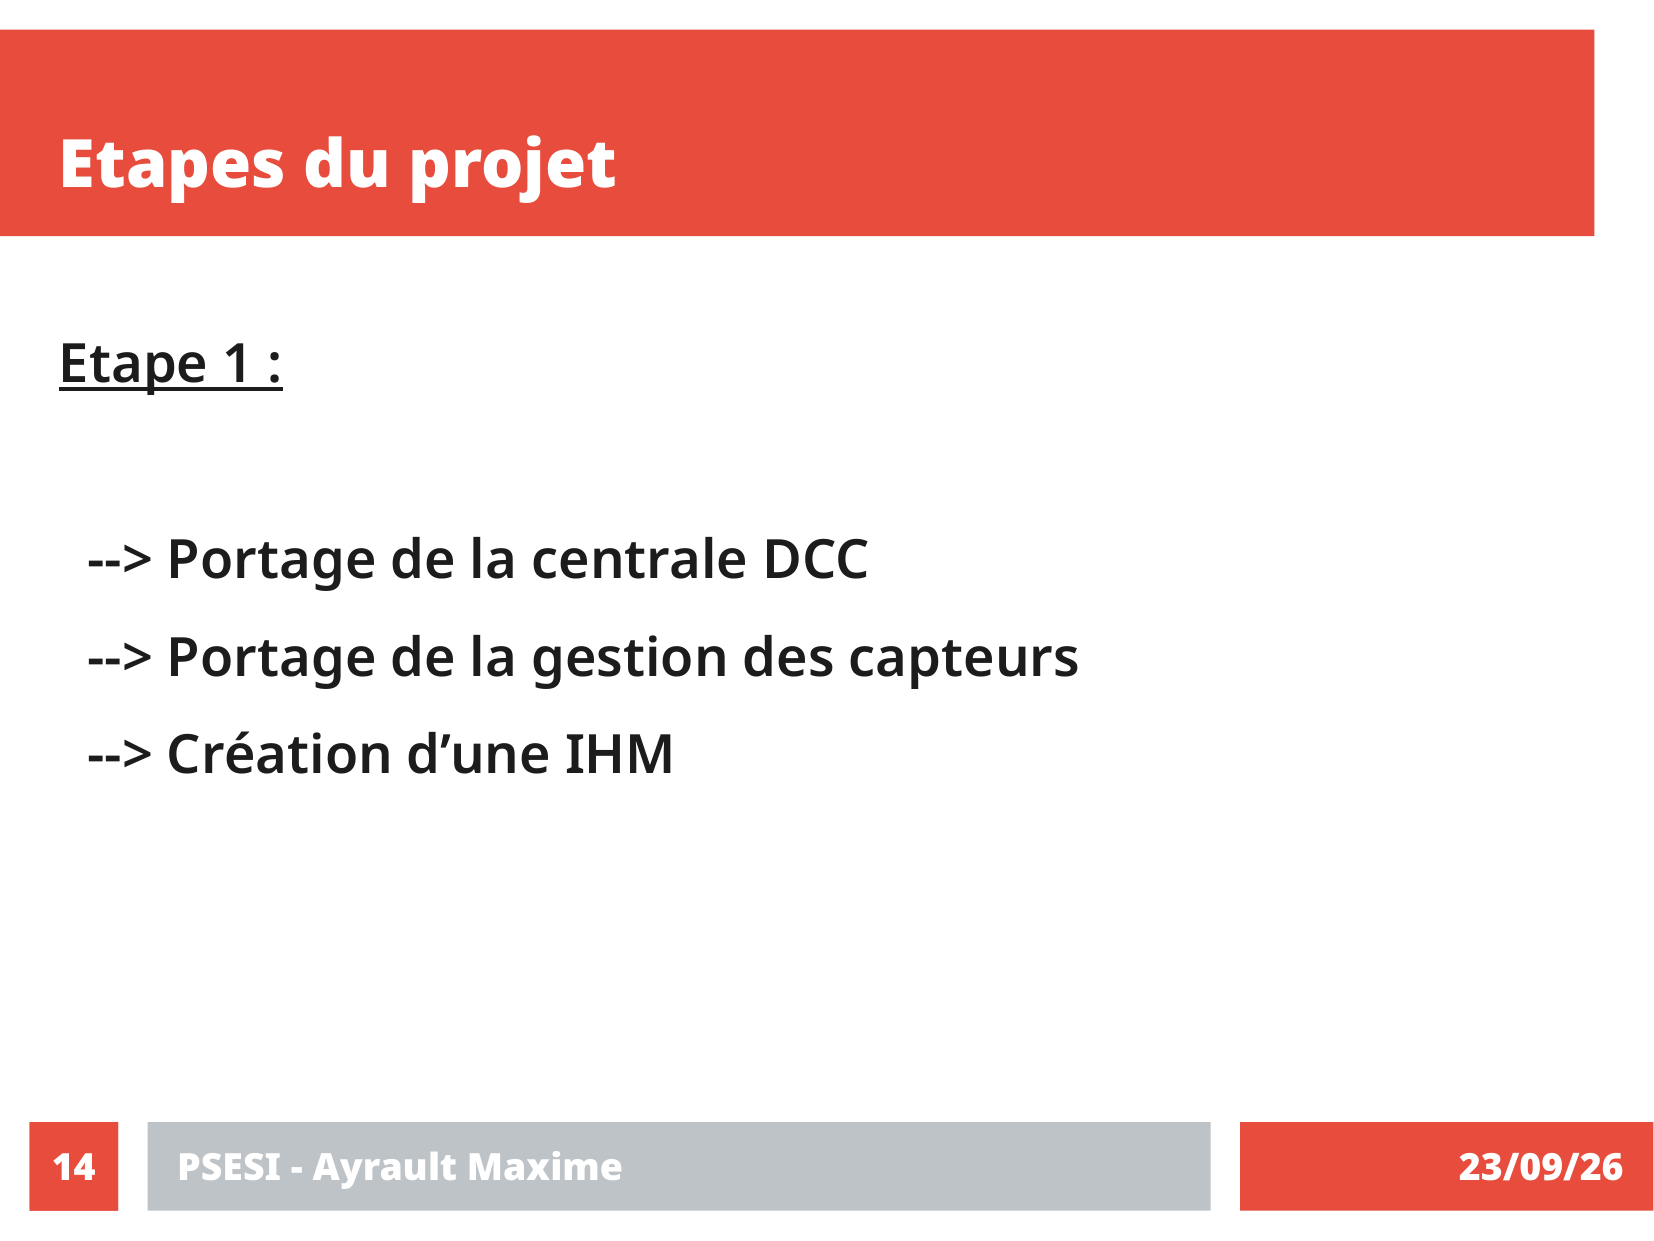

# Etapes du projet
Etape 1 :
 --> Portage de la centrale DCC
 --> Portage de la gestion des capteurs
 --> Création d’une IHM
14
PSESI - Ayrault Maxime